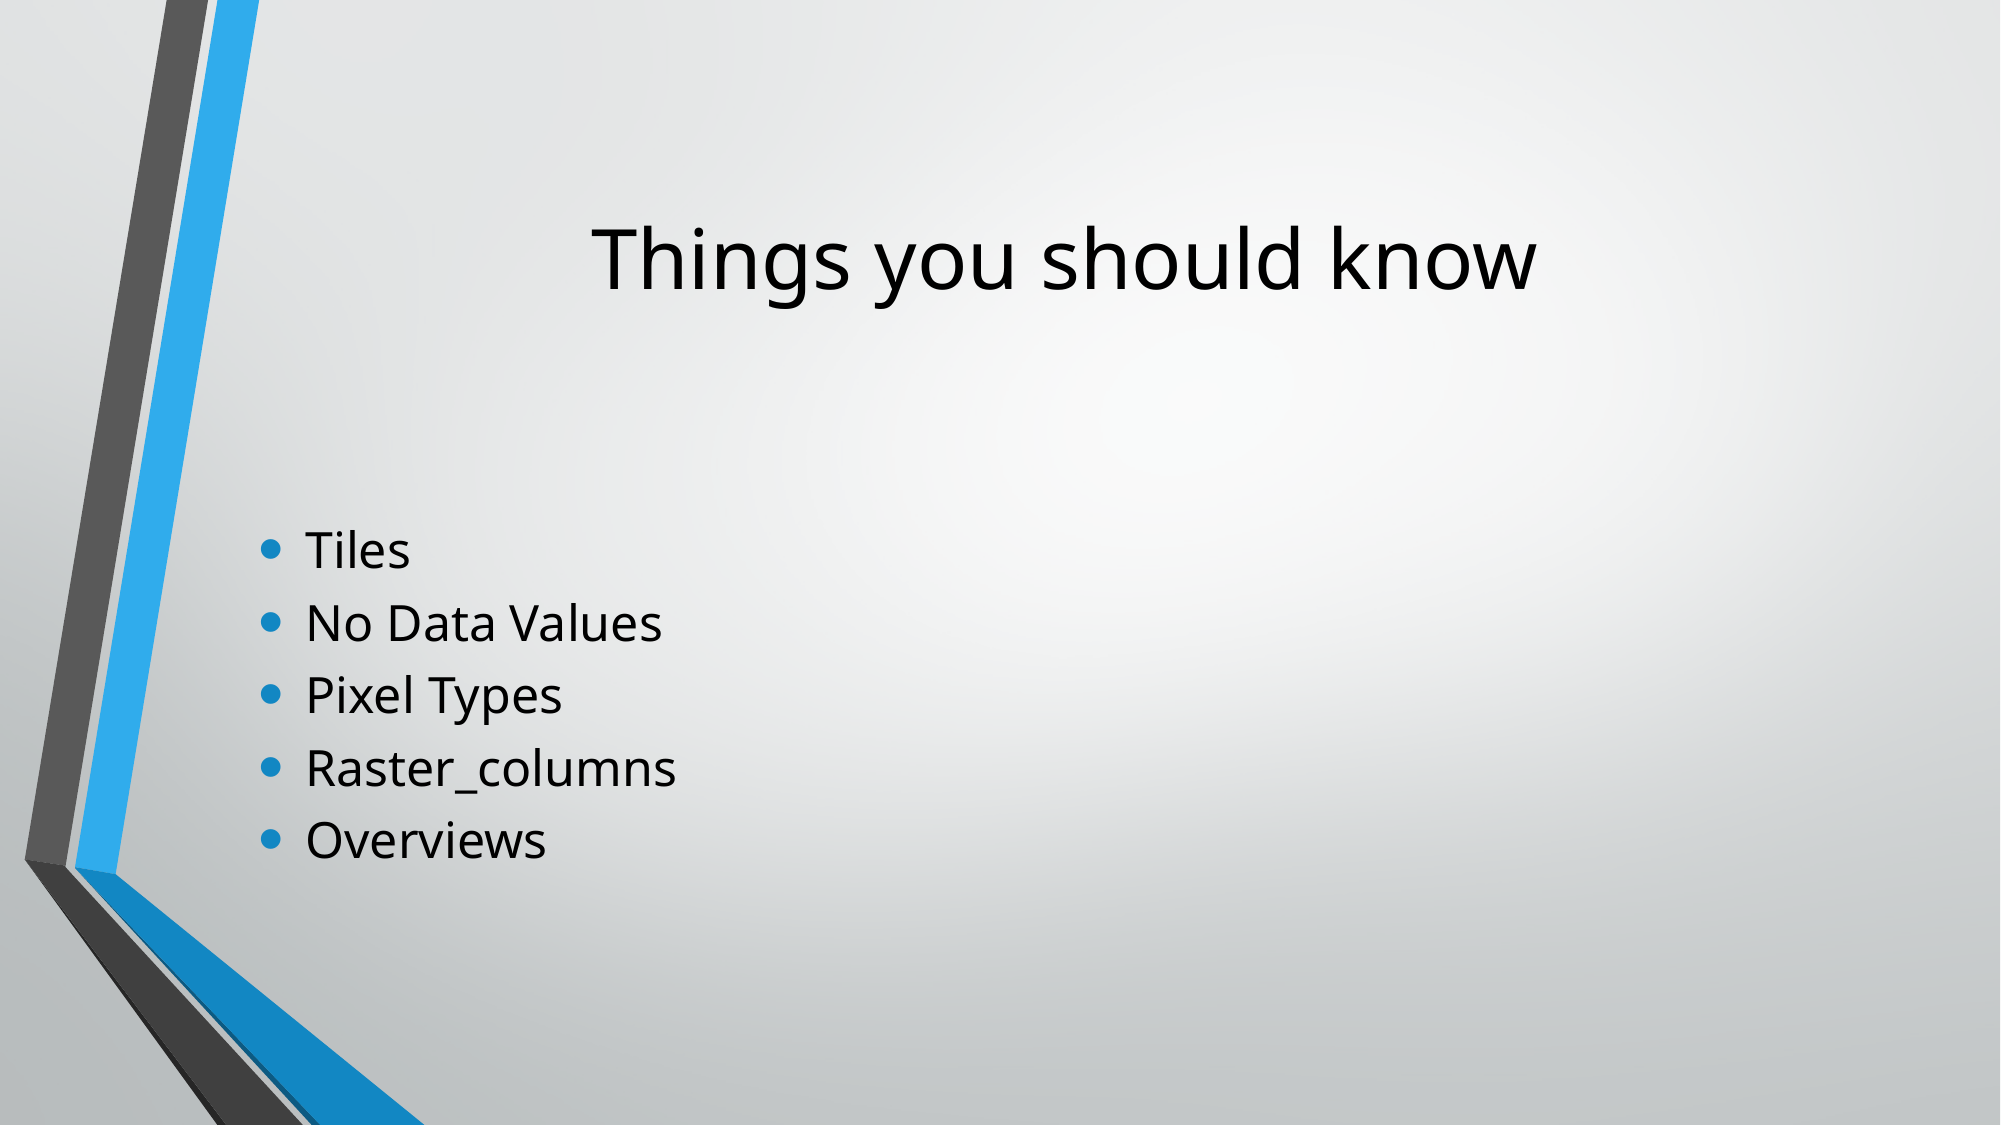

# Things you should know
Tiles
No Data Values
Pixel Types
Raster_columns
Overviews